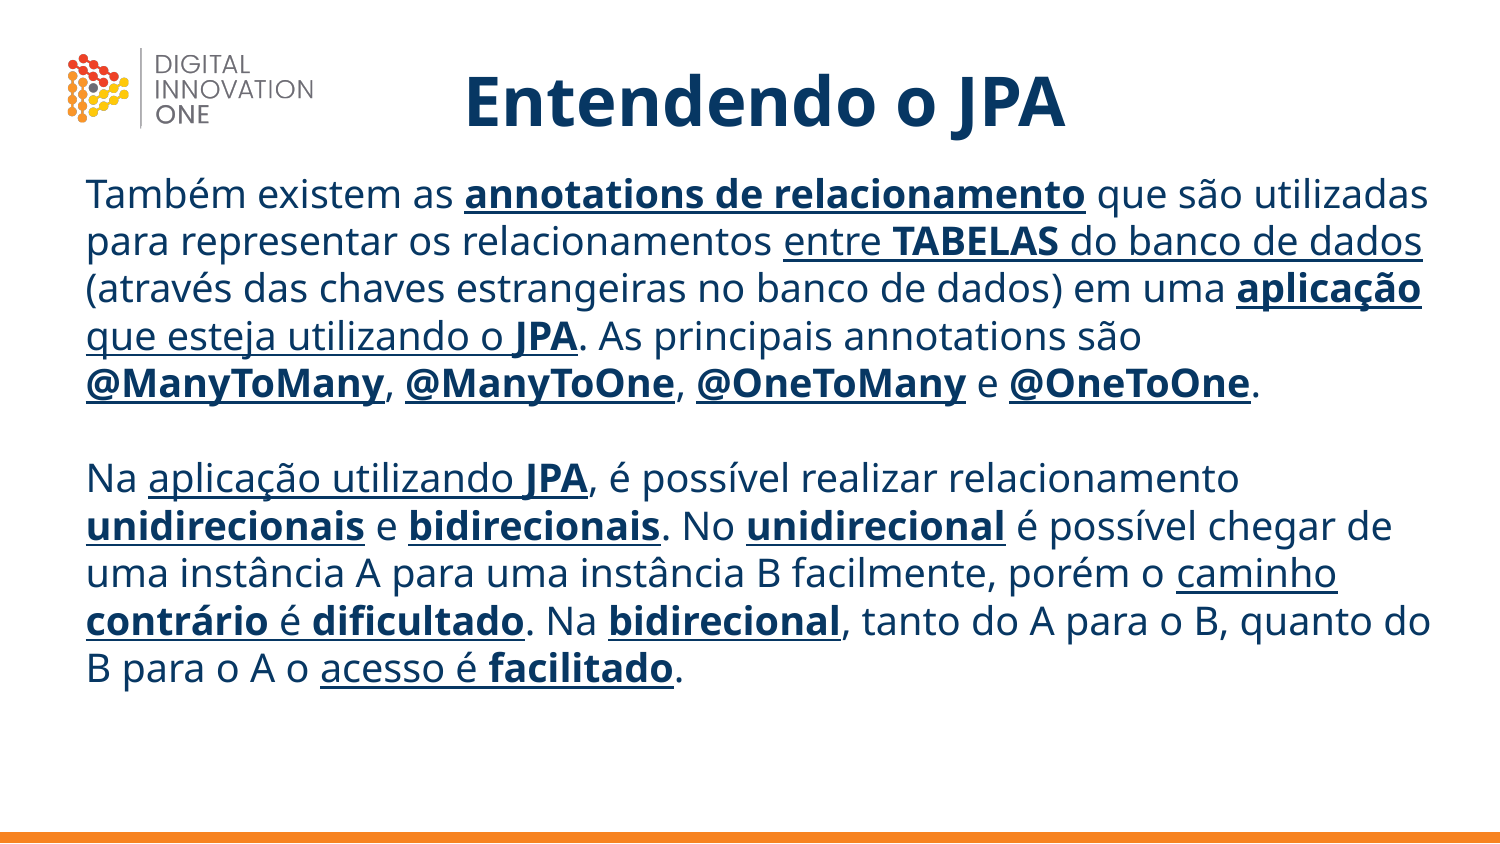

Entendendo o JPA
Também existem as annotations de relacionamento que são utilizadas para representar os relacionamentos entre TABELAS do banco de dados (através das chaves estrangeiras no banco de dados) em uma aplicação que esteja utilizando o JPA. As principais annotations são @ManyToMany, @ManyToOne, @OneToMany e @OneToOne.
Na aplicação utilizando JPA, é possível realizar relacionamento unidirecionais e bidirecionais. No unidirecional é possível chegar de uma instância A para uma instância B facilmente, porém o caminho contrário é dificultado. Na bidirecional, tanto do A para o B, quanto do B para o A o acesso é facilitado.